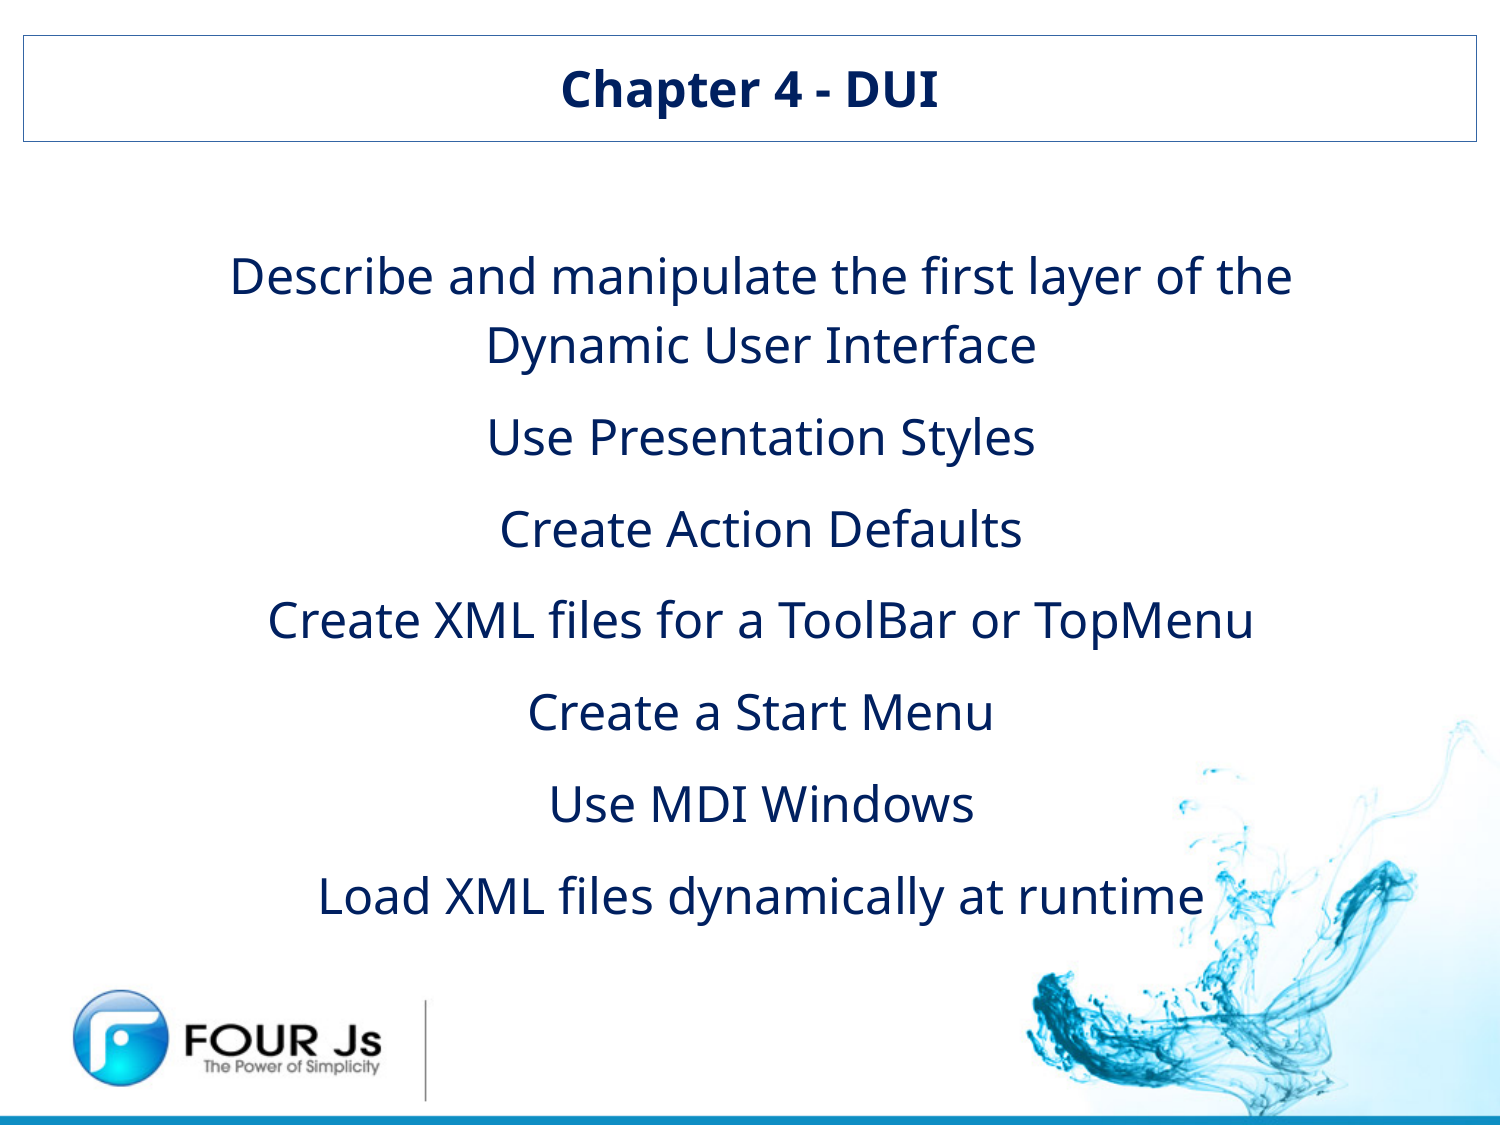

# Chapter 4 - DUI
Describe and manipulate the first layer of the Dynamic User Interface
Use Presentation Styles
Create Action Defaults
Create XML files for a ToolBar or TopMenu
Create a Start Menu
Use MDI Windows
Load XML files dynamically at runtime